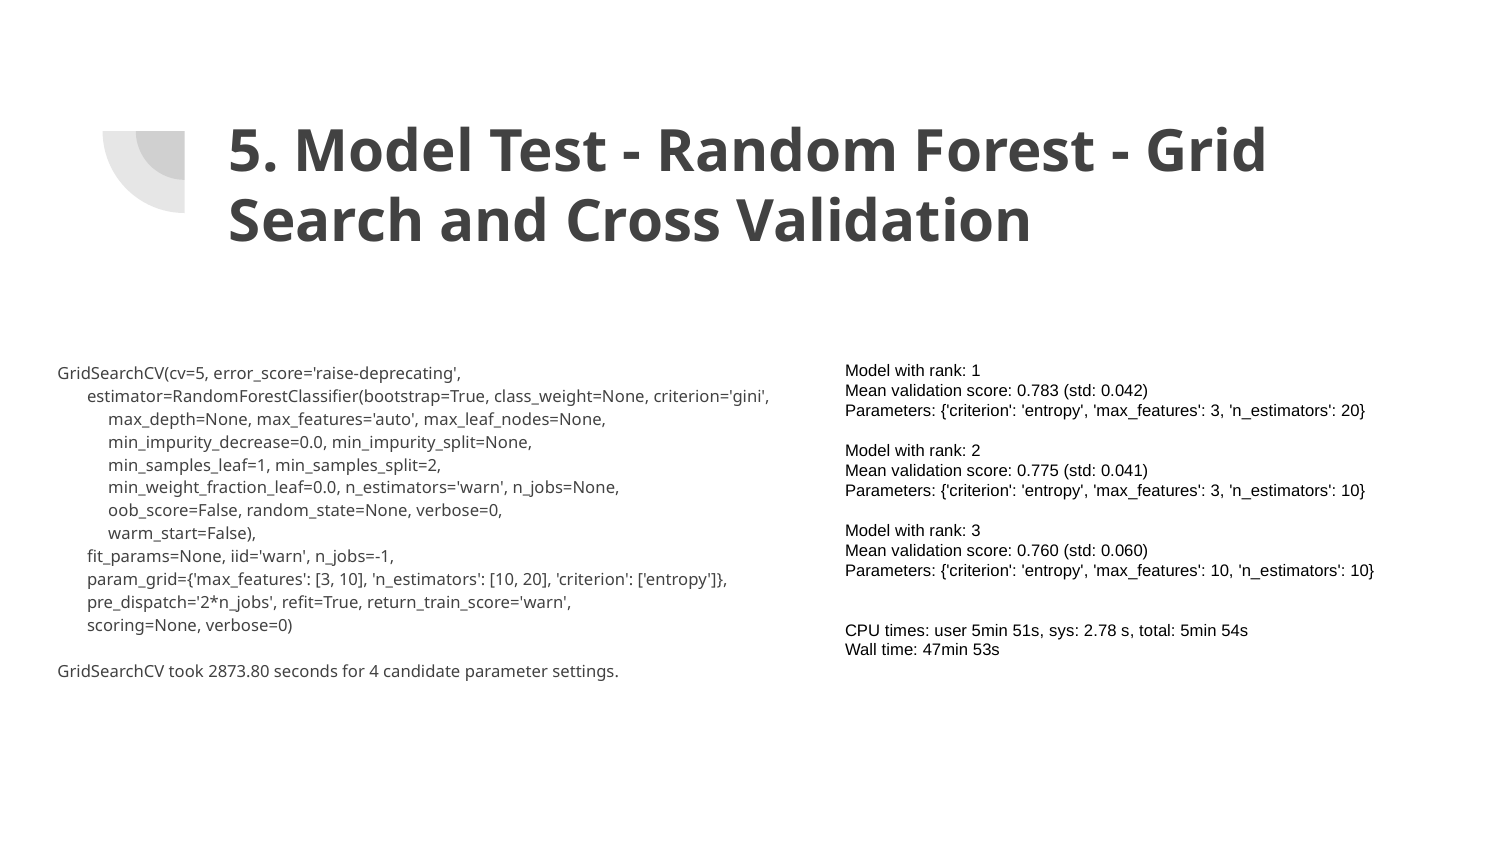

# 5. Model Test - Random Forest - Grid Search and Cross Validation
GridSearchCV(cv=5, error_score='raise-deprecating',
 estimator=RandomForestClassifier(bootstrap=True, class_weight=None, criterion='gini',
 max_depth=None, max_features='auto', max_leaf_nodes=None,
 min_impurity_decrease=0.0, min_impurity_split=None,
 min_samples_leaf=1, min_samples_split=2,
 min_weight_fraction_leaf=0.0, n_estimators='warn', n_jobs=None,
 oob_score=False, random_state=None, verbose=0,
 warm_start=False),
 fit_params=None, iid='warn', n_jobs=-1,
 param_grid={'max_features': [3, 10], 'n_estimators': [10, 20], 'criterion': ['entropy']},
 pre_dispatch='2*n_jobs', refit=True, return_train_score='warn',
 scoring=None, verbose=0)
GridSearchCV took 2873.80 seconds for 4 candidate parameter settings.
Model with rank: 1
Mean validation score: 0.783 (std: 0.042)
Parameters: {'criterion': 'entropy', 'max_features': 3, 'n_estimators': 20}
Model with rank: 2
Mean validation score: 0.775 (std: 0.041)
Parameters: {'criterion': 'entropy', 'max_features': 3, 'n_estimators': 10}
Model with rank: 3
Mean validation score: 0.760 (std: 0.060)
Parameters: {'criterion': 'entropy', 'max_features': 10, 'n_estimators': 10}
CPU times: user 5min 51s, sys: 2.78 s, total: 5min 54s
Wall time: 47min 53s